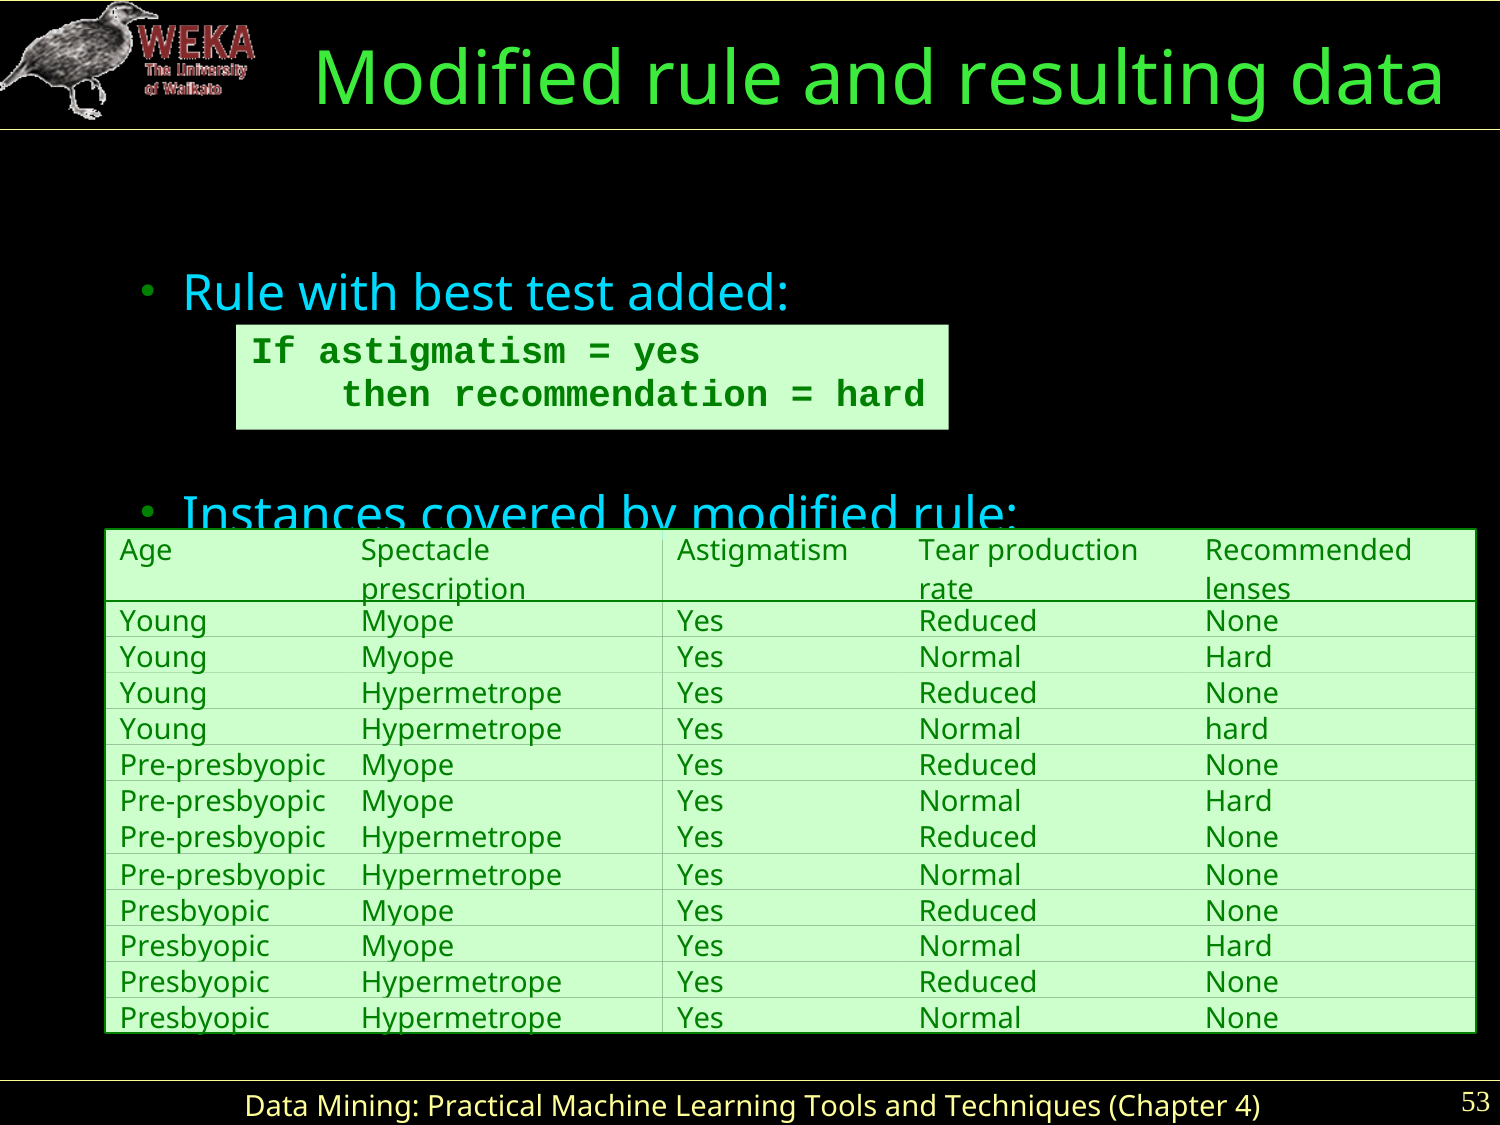

# Modified rule and resulting data
Rule with best test added:
Instances covered by modified rule:
If astigmatism = yes
 then recommendation = hard
Age
Spectacle prescription
Astigmatism
Tear production rate
Recommended lenses
Young
Myope
Yes
Reduced
None
Young
Myope
Yes
Normal
Hard
Young
Hypermetrope
Yes
Reduced
None
Young
Hypermetrope
Yes
Normal
hard
Pre-presbyopic
Myope
Yes
Reduced
None
Pre-presbyopic
Myope
Yes
Normal
Hard
Pre-presbyopic
Hypermetrope
Yes
Reduced
None
Pre-presbyopic
Hypermetrope
Yes
Normal
None
Presbyopic
Myope
Yes
Reduced
None
Presbyopic
Myope
Yes
Normal
Hard
Presbyopic
Hypermetrope
Yes
Reduced
None
Presbyopic
Hypermetrope
Yes
Normal
None
Data Mining: Practical Machine Learning Tools and Techniques (Chapter 4)
53